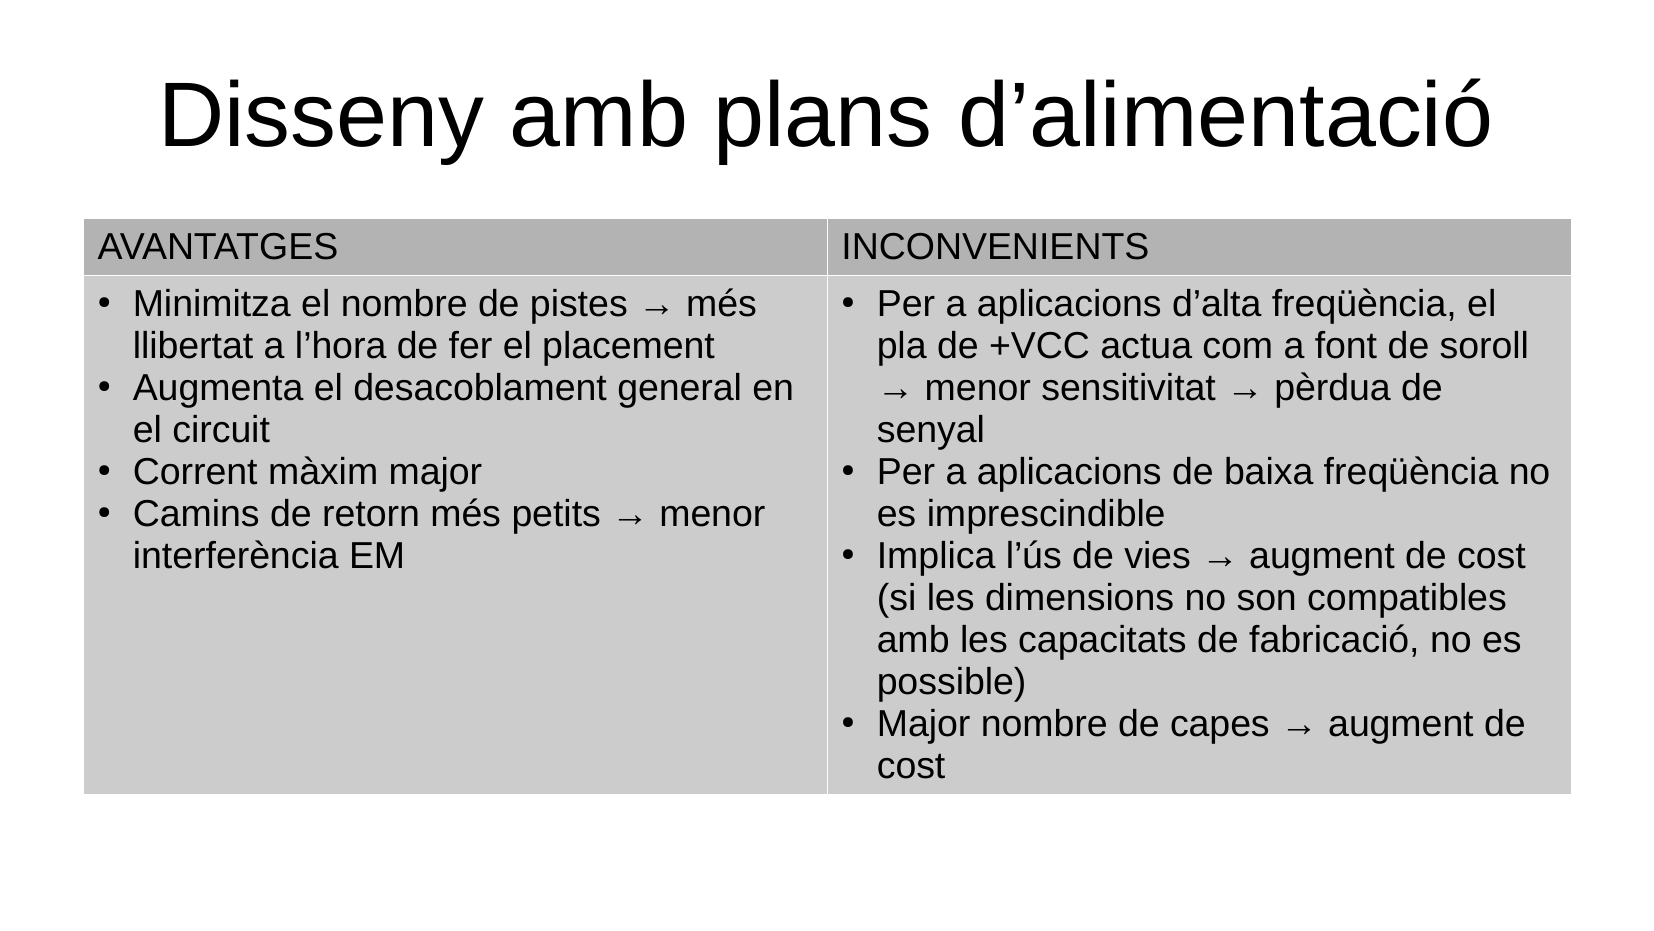

# Disseny amb plans d’alimentació
| AVANTATGES | INCONVENIENTS |
| --- | --- |
| Minimitza el nombre de pistes → més llibertat a l’hora de fer el placement Augmenta el desacoblament general en el circuit Corrent màxim major Camins de retorn més petits → menor interferència EM | Per a aplicacions d’alta freqüència, el pla de +VCC actua com a font de soroll → menor sensitivitat → pèrdua de senyal Per a aplicacions de baixa freqüència no es imprescindible Implica l’ús de vies → augment de cost (si les dimensions no son compatibles amb les capacitats de fabricació, no es possible) Major nombre de capes → augment de cost |